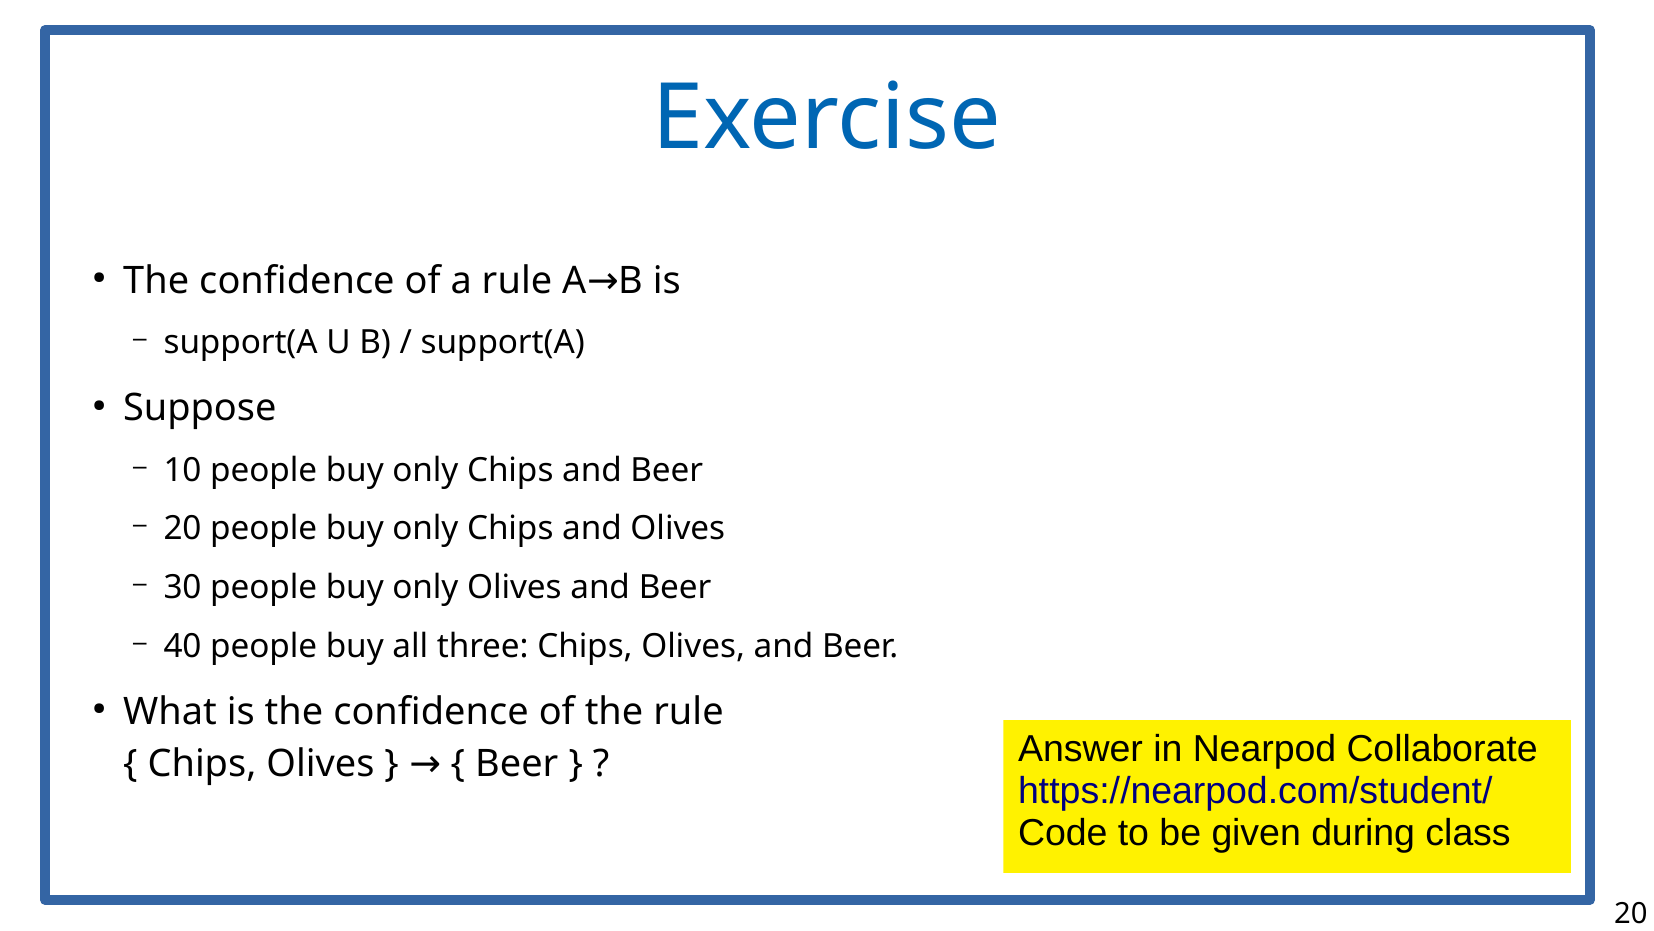

# Exercise
The confidence of a rule A→B is
support(A U B) / support(A)
Suppose
10 people buy only Chips and Beer
20 people buy only Chips and Olives
30 people buy only Olives and Beer
40 people buy all three: Chips, Olives, and Beer.
What is the confidence of the rule
{ Chips, Olives } → { Beer } ?
Answer in Nearpod Collaborate
https://nearpod.com/student/
Code to be given during class
20